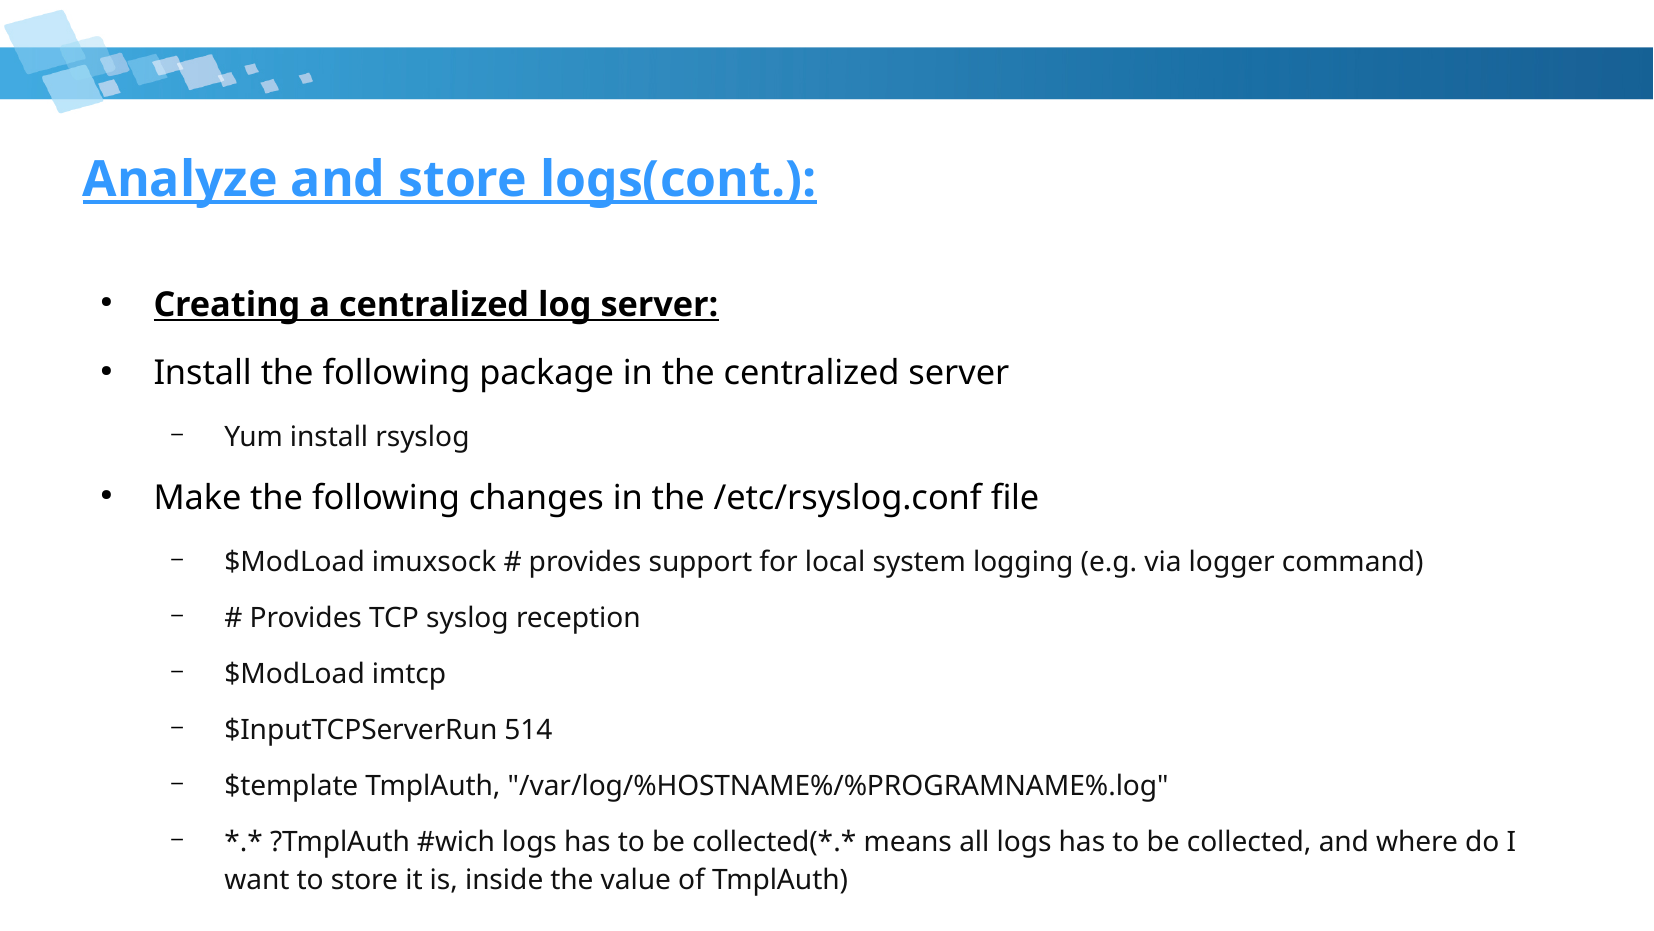

# Analyze and store logs(cont.):
Creating a centralized log server:
Install the following package in the centralized server
Yum install rsyslog
Make the following changes in the /etc/rsyslog.conf file
$ModLoad imuxsock # provides support for local system logging (e.g. via logger command)
# Provides TCP syslog reception
$ModLoad imtcp
$InputTCPServerRun 514
$template TmplAuth, "/var/log/%HOSTNAME%/%PROGRAMNAME%.log"
*.* ?TmplAuth #wich logs has to be collected(*.* means all logs has to be collected, and where do I want to store it is, inside the value of TmplAuth)